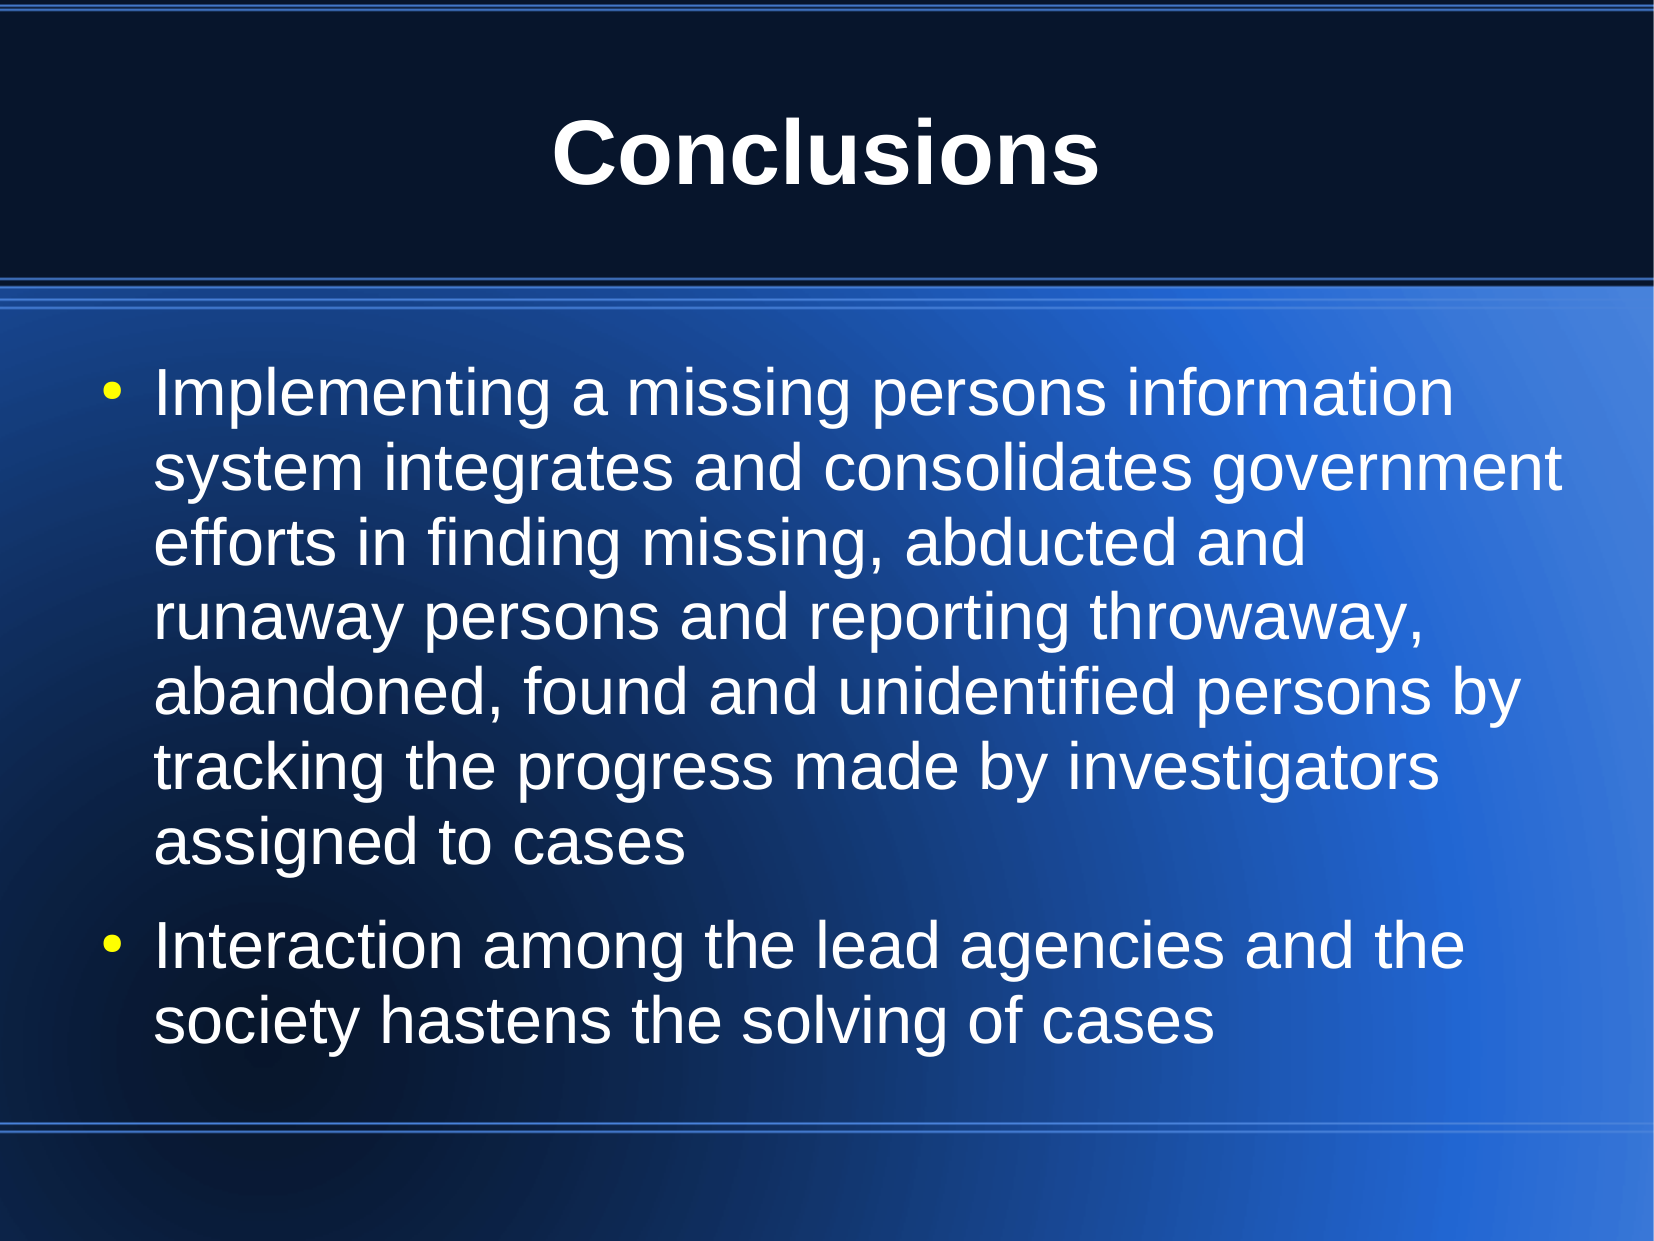

# Conclusions
Implementing a missing persons information system integrates and consolidates government efforts in finding missing, abducted and runaway persons and reporting throwaway, abandoned, found and unidentified persons by tracking the progress made by investigators assigned to cases
Interaction among the lead agencies and the society hastens the solving of cases